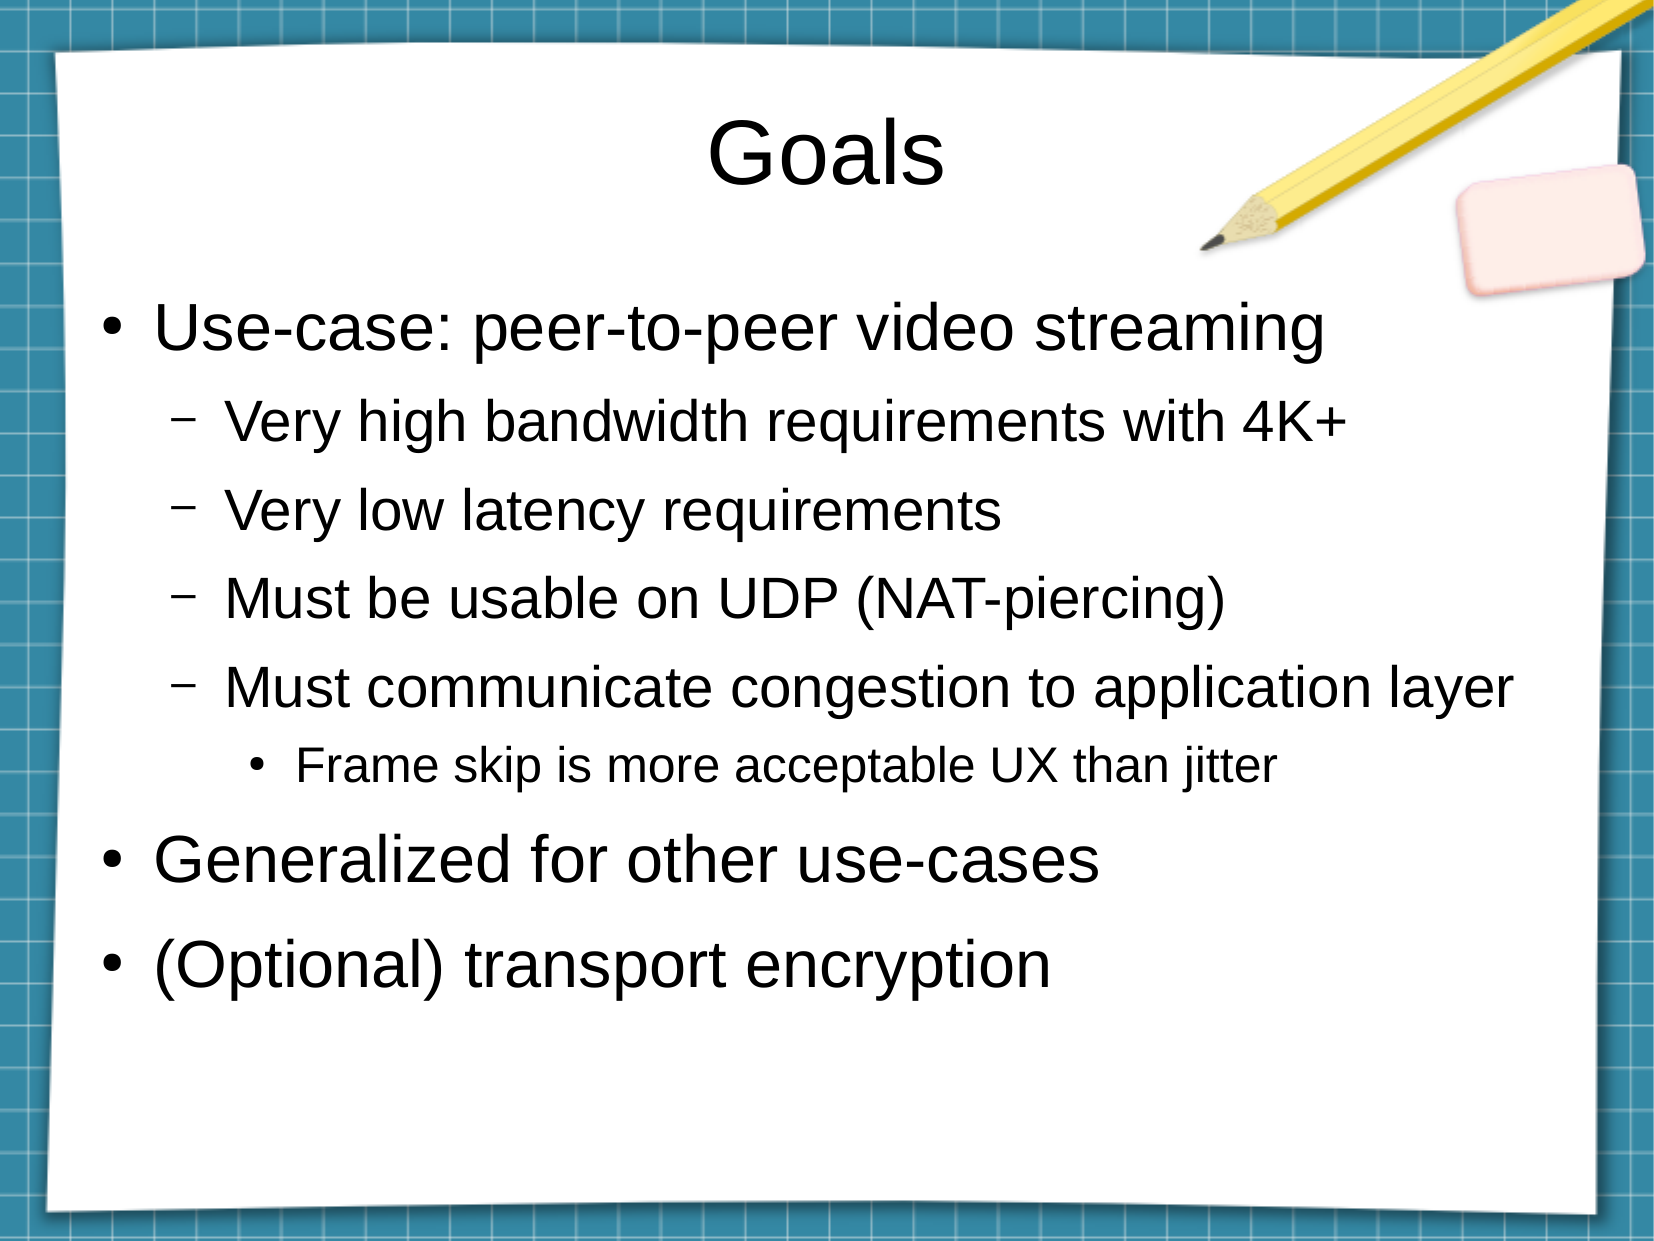

# Goals
Use-case: peer-to-peer video streaming
Very high bandwidth requirements with 4K+
Very low latency requirements
Must be usable on UDP (NAT-piercing)
Must communicate congestion to application layer
Frame skip is more acceptable UX than jitter
Generalized for other use-cases
(Optional) transport encryption